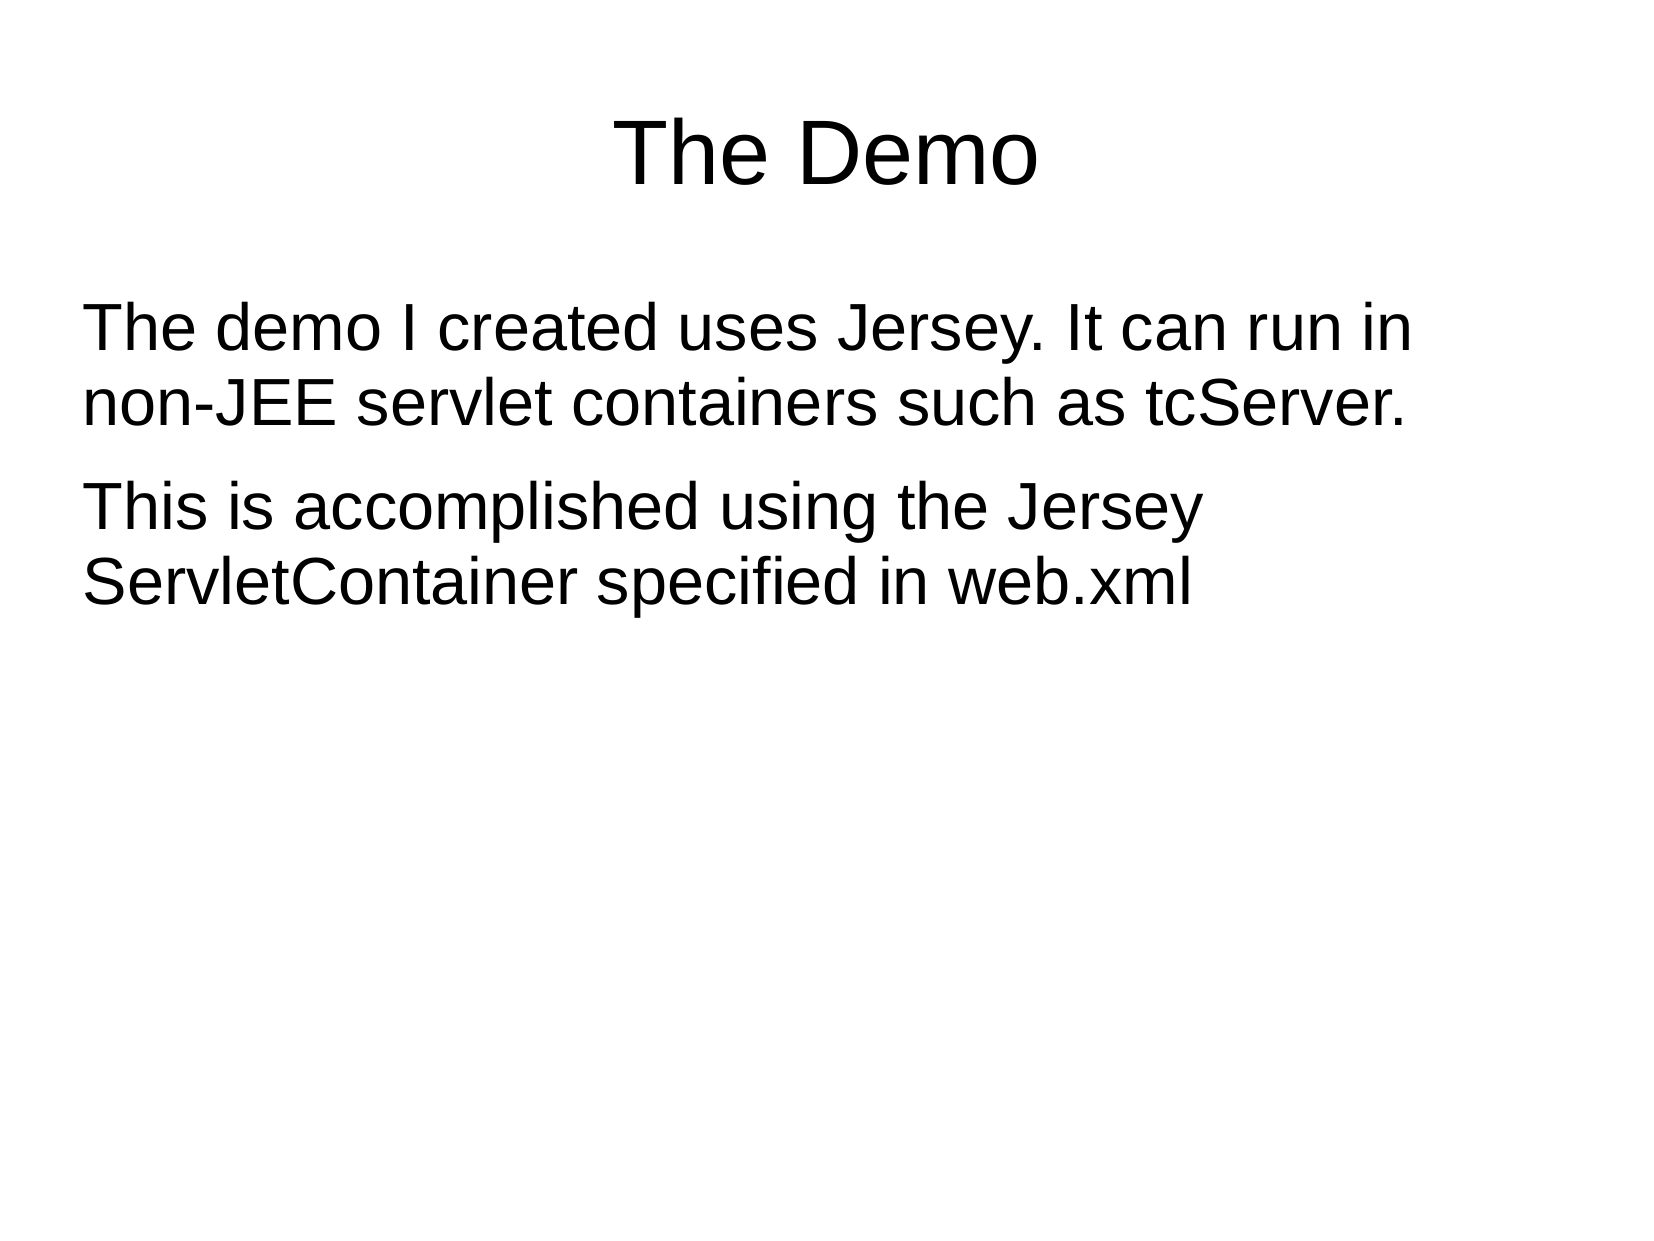

# The Demo
The demo I created uses Jersey. It can run in non-JEE servlet containers such as tcServer.
This is accomplished using the Jersey ServletContainer specified in web.xml